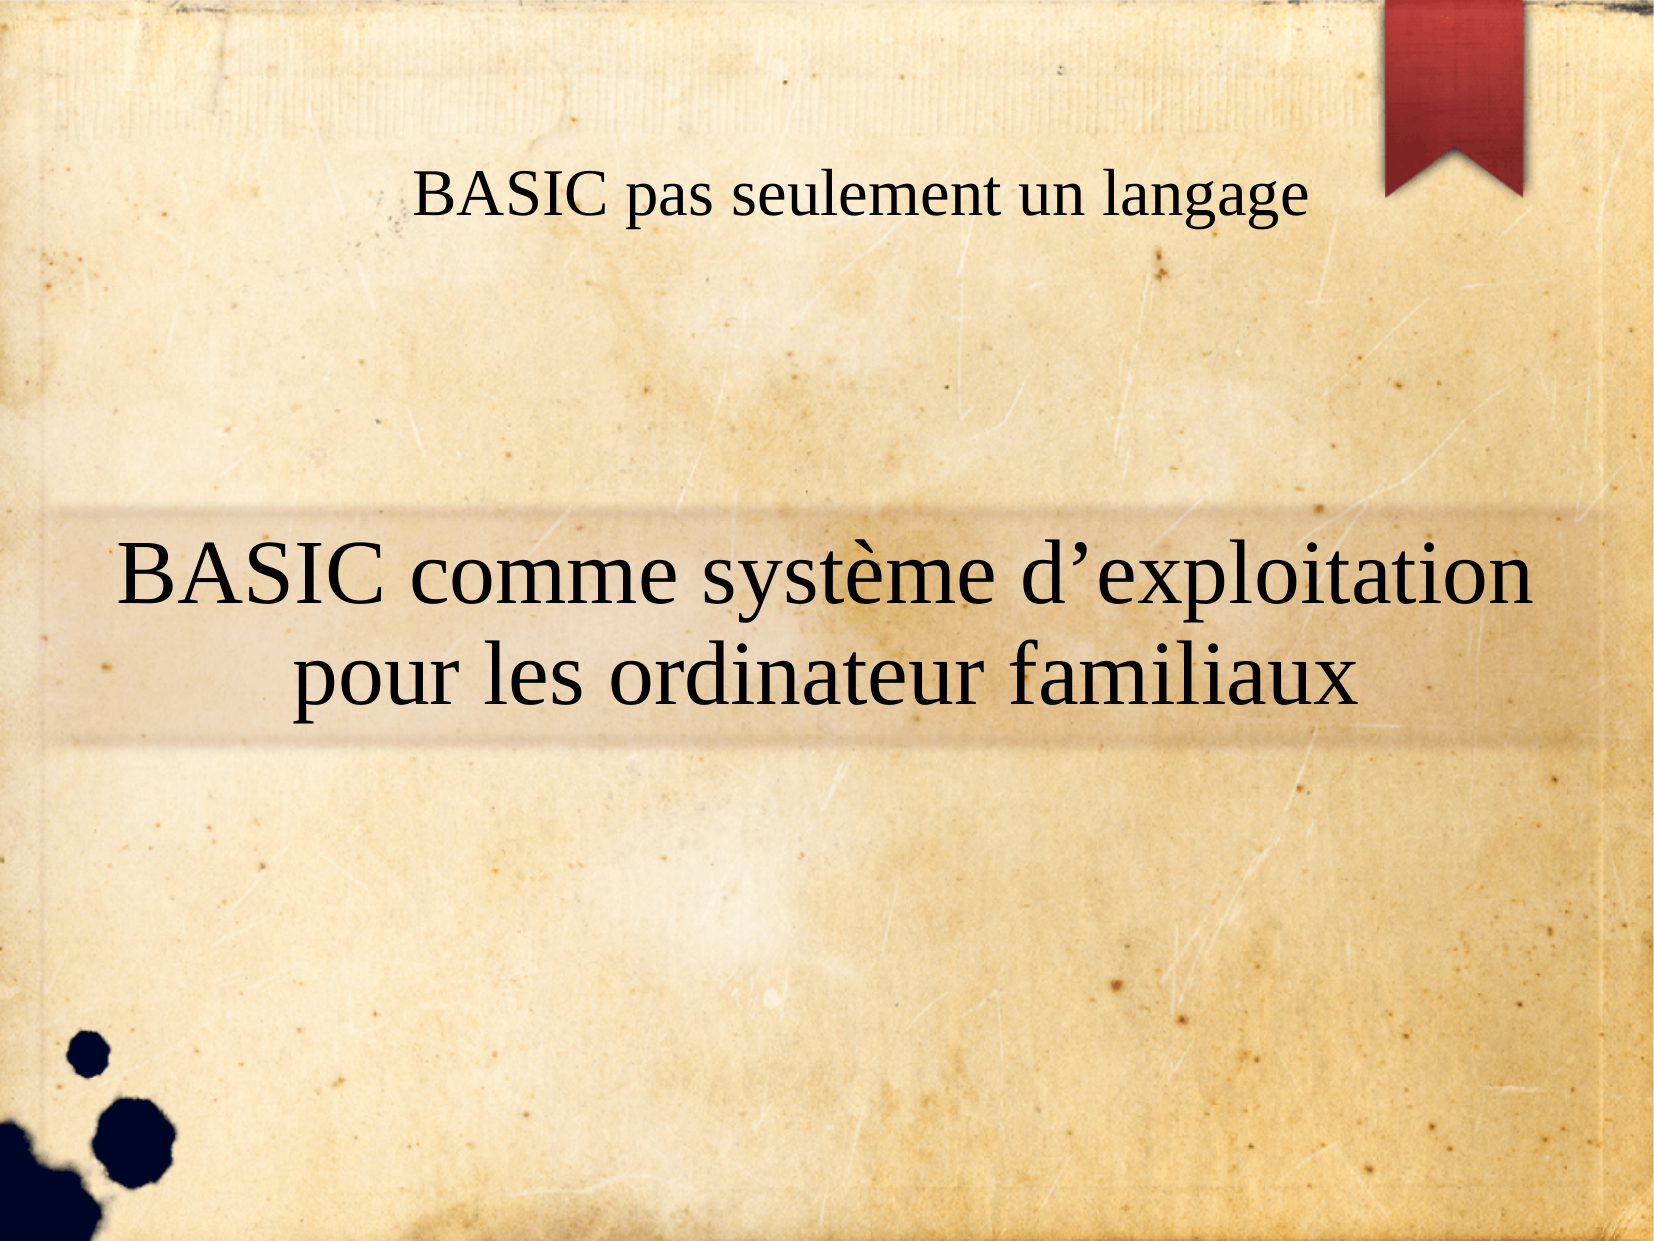

BASIC pas seulement un langage
# BASIC comme système d’exploitation pour les ordinateur familiaux